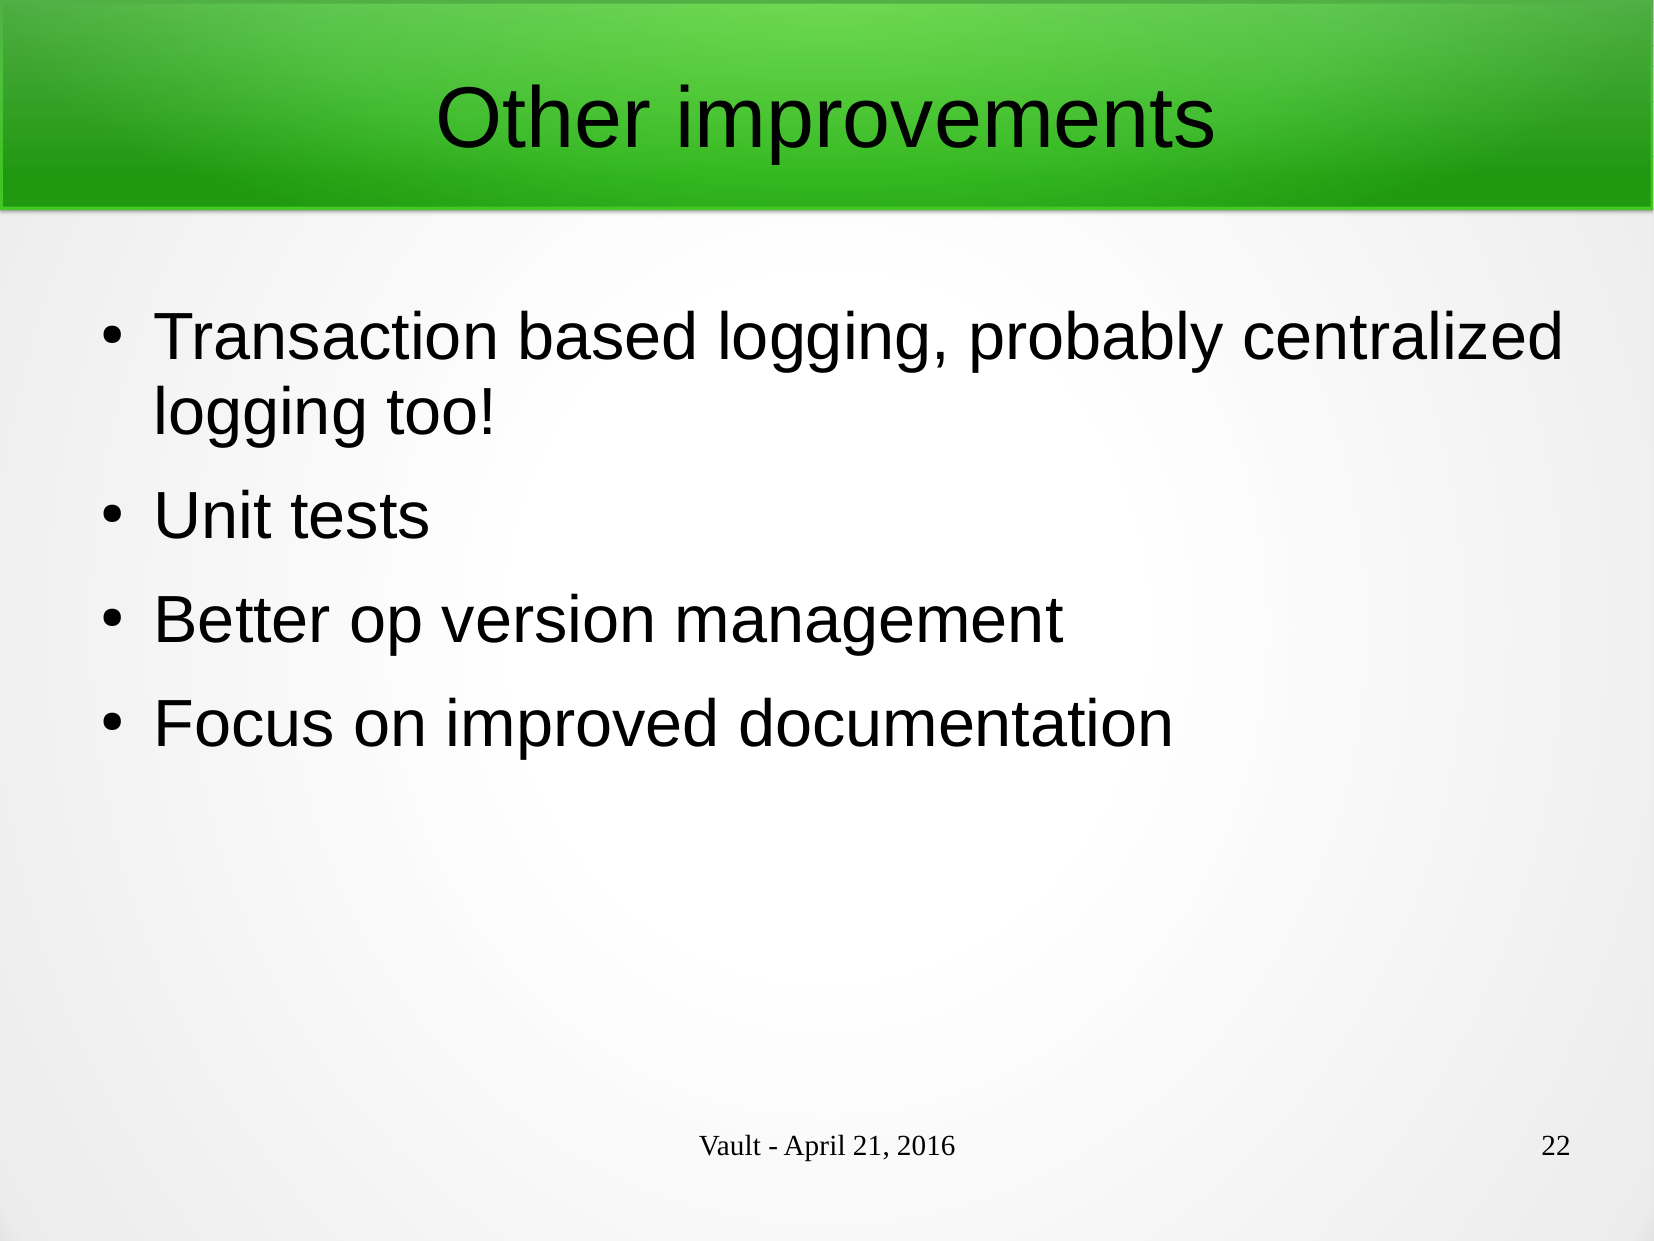

# Other improvements
Transaction based logging, probably centralized logging too!
Unit tests
Better op version management
Focus on improved documentation
Vault - April 21, 2016
22